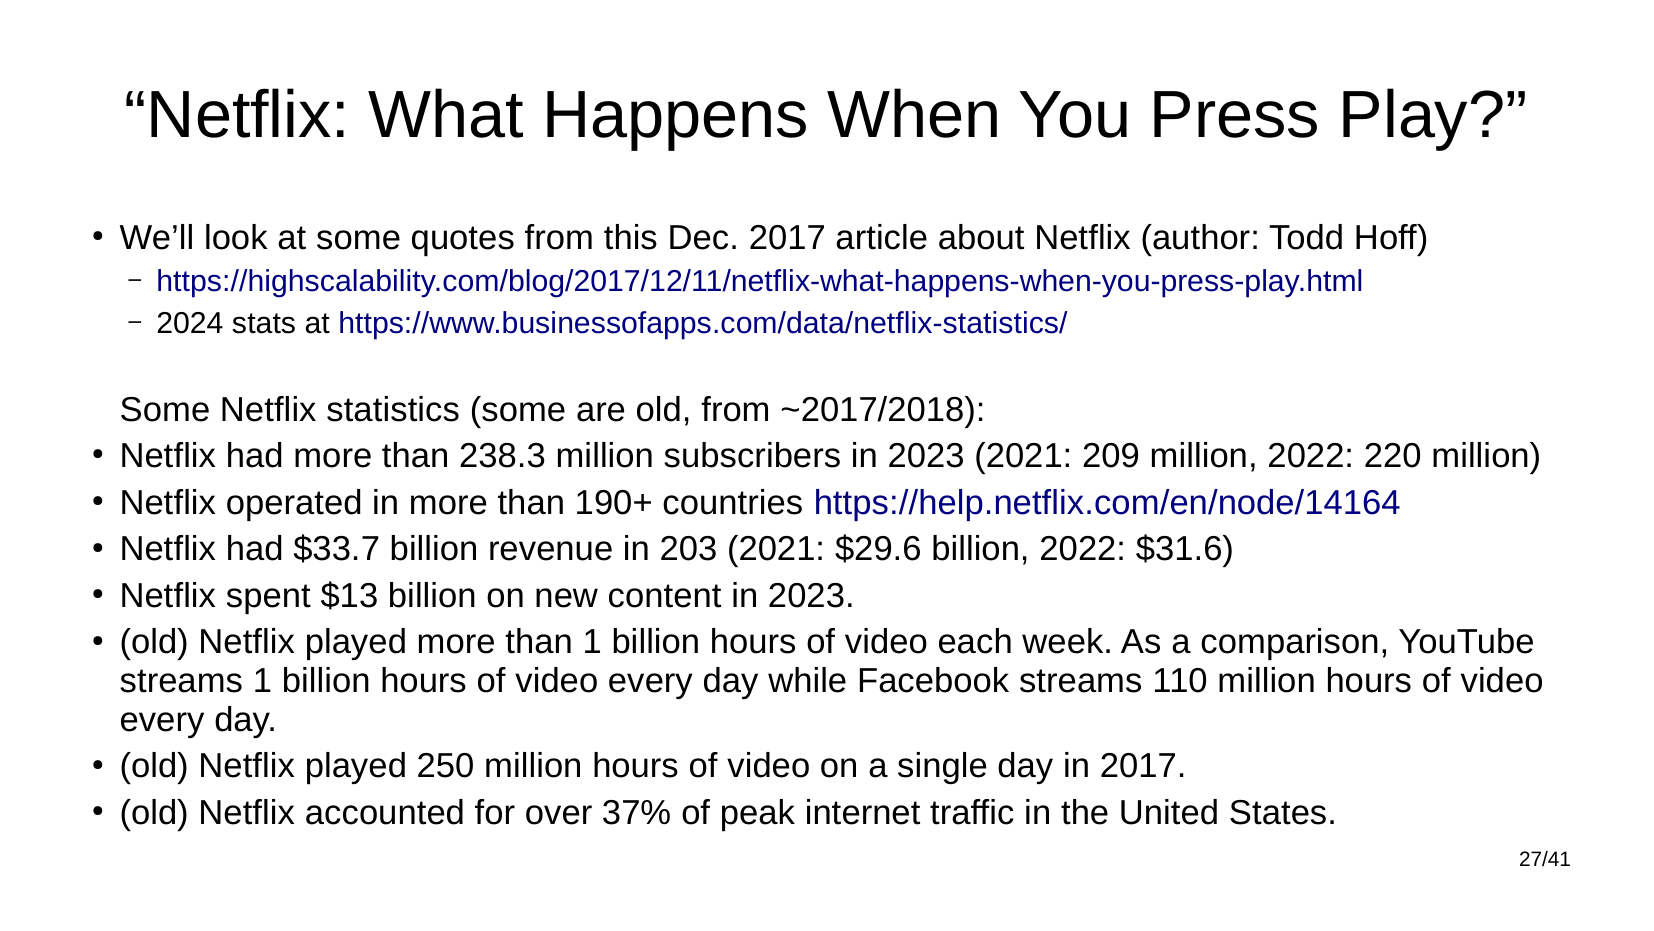

# “Netflix: What Happens When You Press Play?”
We’ll look at some quotes from this Dec. 2017 article about Netflix (author: Todd Hoff)
https://highscalability.com/blog/2017/12/11/netflix-what-happens-when-you-press-play.html
2024 stats at https://www.businessofapps.com/data/netflix-statistics/
Some Netflix statistics (some are old, from ~2017/2018):
Netflix had more than 238.3 million subscribers in 2023 (2021: 209 million, 2022: 220 million)
Netflix operated in more than 190+ countries https://help.netflix.com/en/node/14164
Netflix had $33.7 billion revenue in 203 (2021: $29.6 billion, 2022: $31.6)
Netflix spent $13 billion on new content in 2023.
(old) Netflix played more than 1 billion hours of video each week. As a comparison, YouTube streams 1 billion hours of video every day while Facebook streams 110 million hours of video every day.
(old) Netflix played 250 million hours of video on a single day in 2017.
(old) Netflix accounted for over 37% of peak internet traffic in the United States.
27